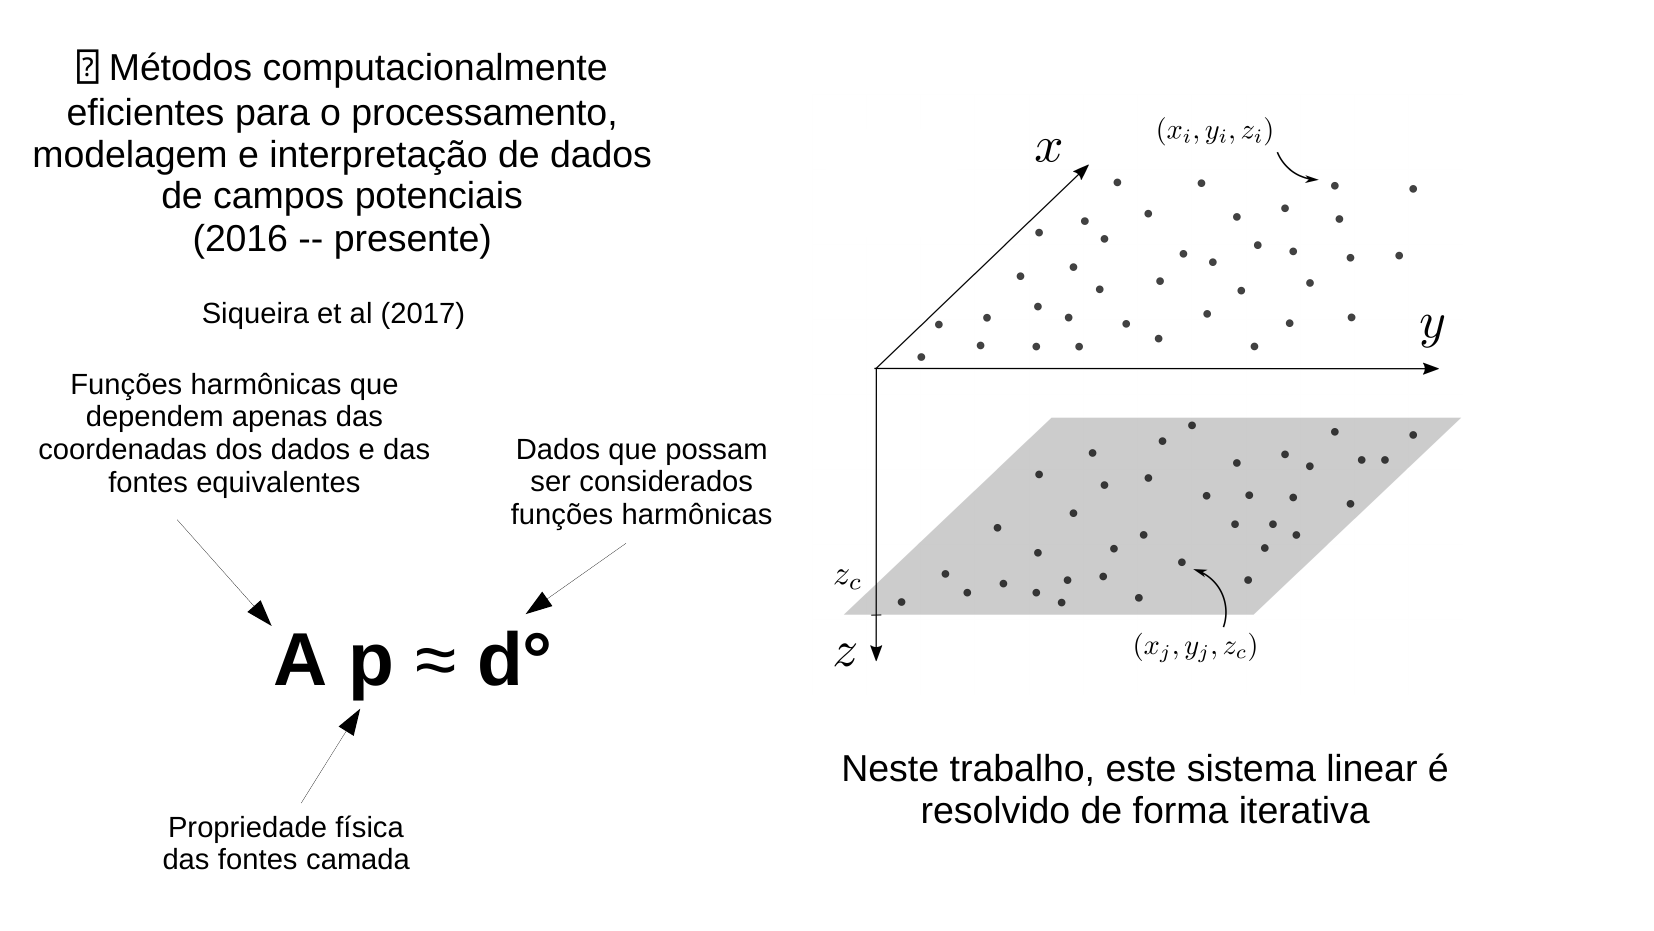

⍰ Métodos computacionalmente eficientes para o processamento,
modelagem e interpretação de dados de campos potenciais
(2016 -- presente)
Siqueira et al (2017)
Funções harmônicas que dependem apenas das coordenadas dos dados e das fontes equivalentes
Dados que possam ser considerados funções harmônicas
A p ≈ d°
Neste trabalho, este sistema linear é resolvido de forma iterativa
Propriedade física das fontes camada